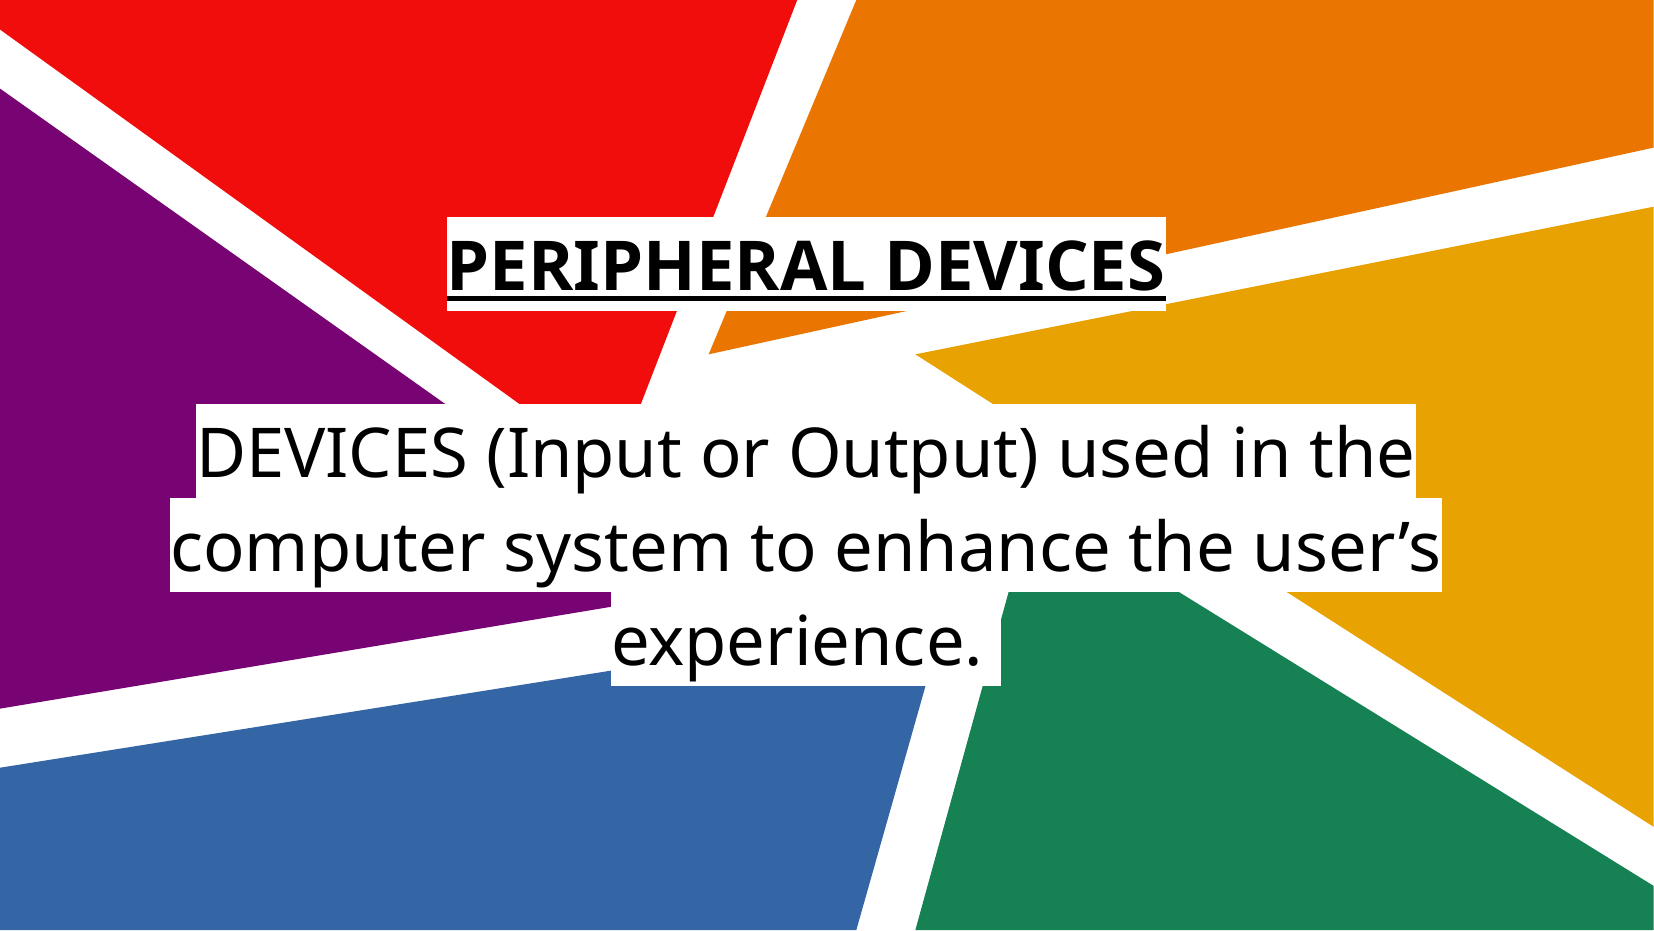

# PERIPHERAL DEVICES DEVICES (Input or Output) used in the computer system to enhance the user’s experience.